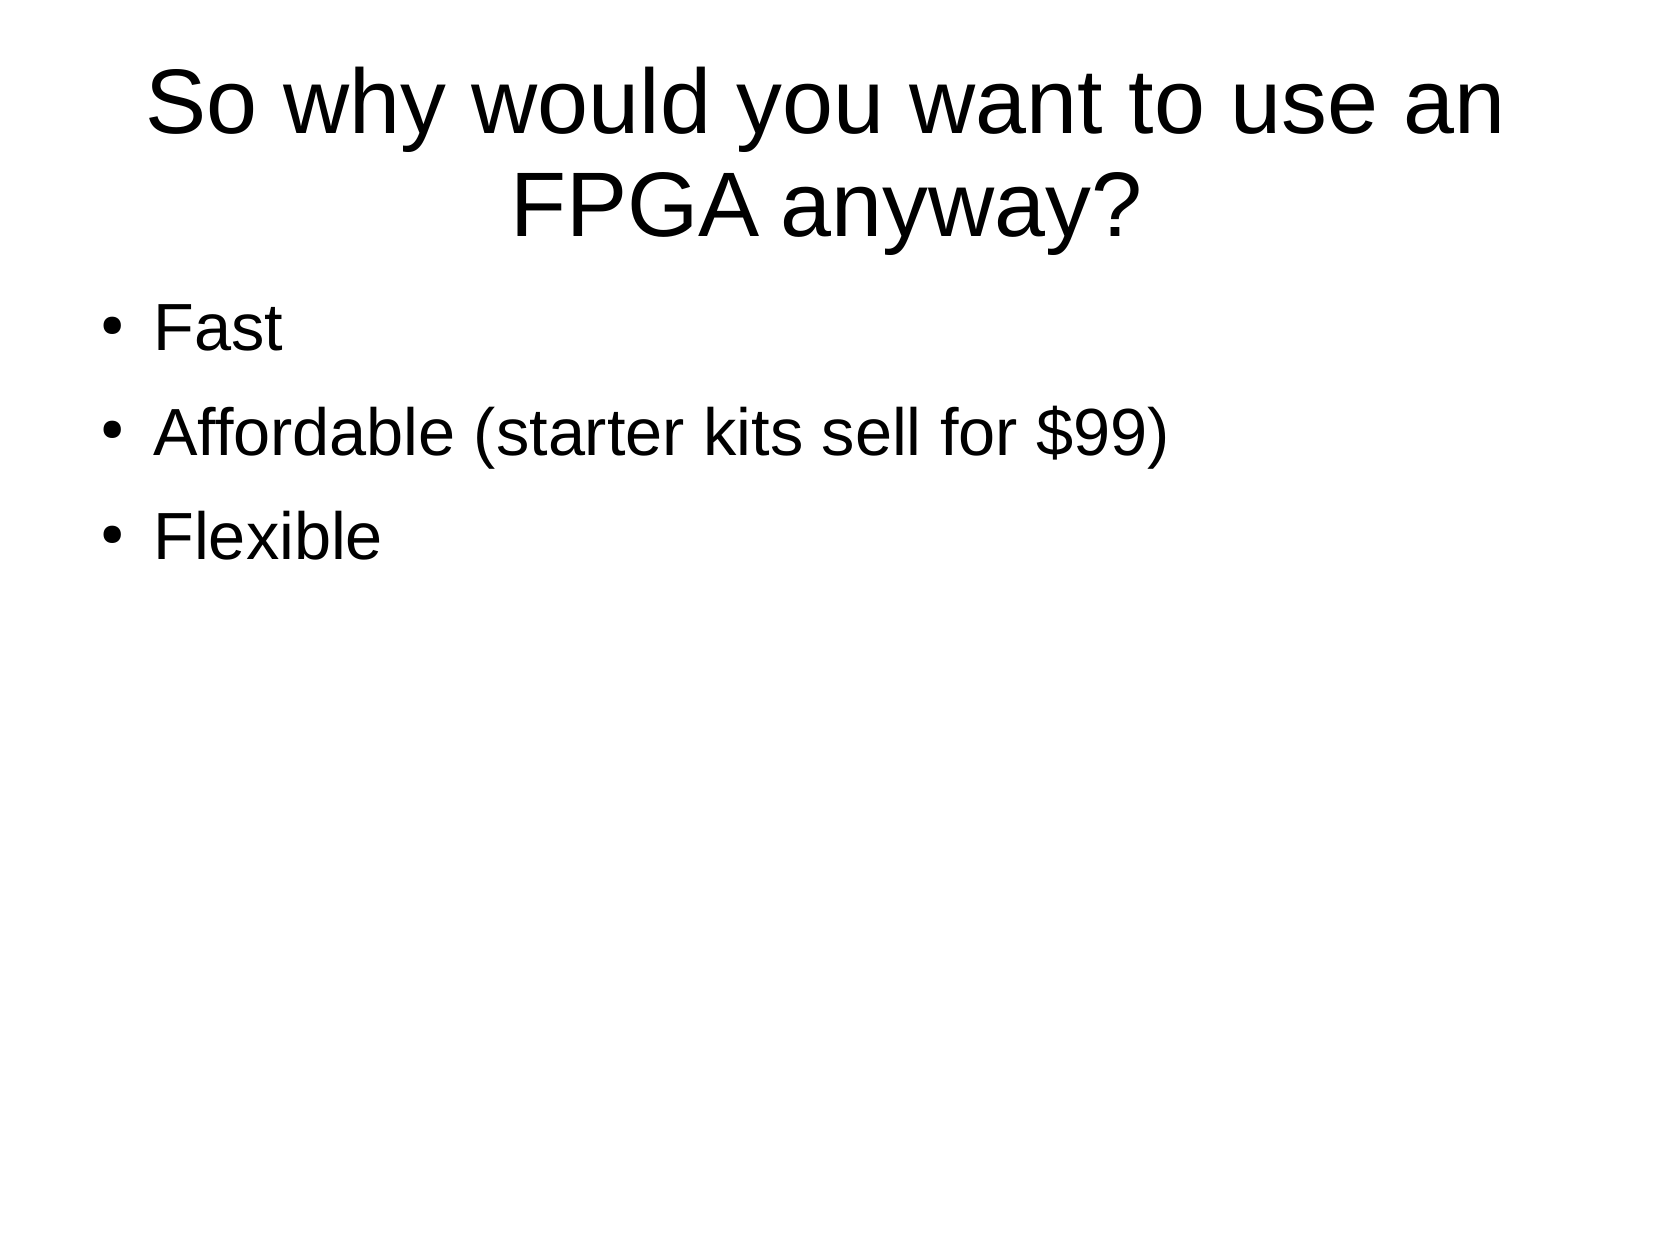

# So why would you want to use an FPGA anyway?
Fast
Affordable (starter kits sell for $99)
Flexible